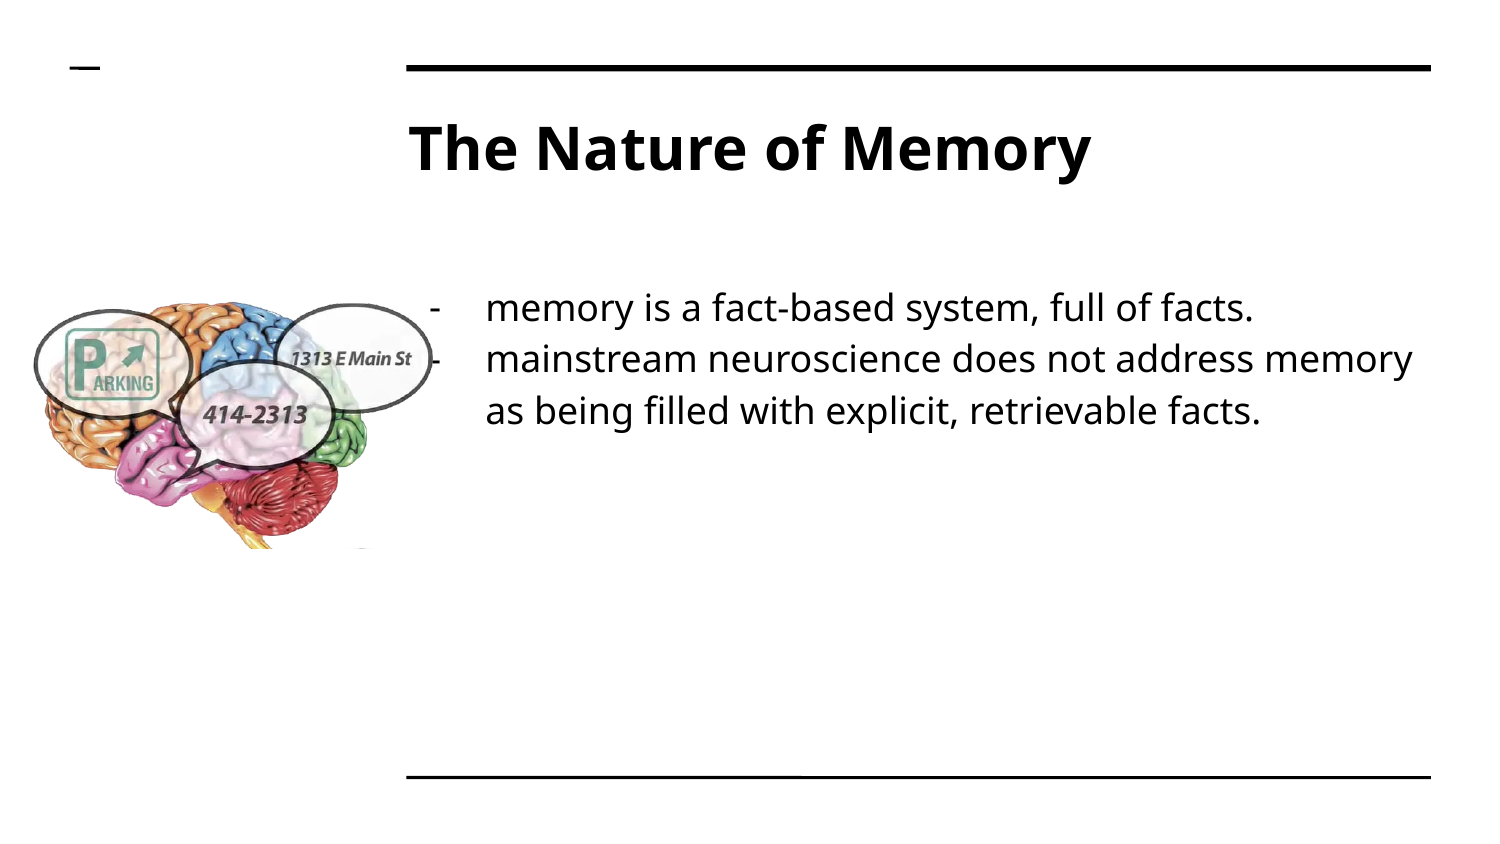

# The Nature of Memory
memory is a fact-based system, full of facts.
mainstream neuroscience does not address memory as being filled with explicit, retrievable facts.